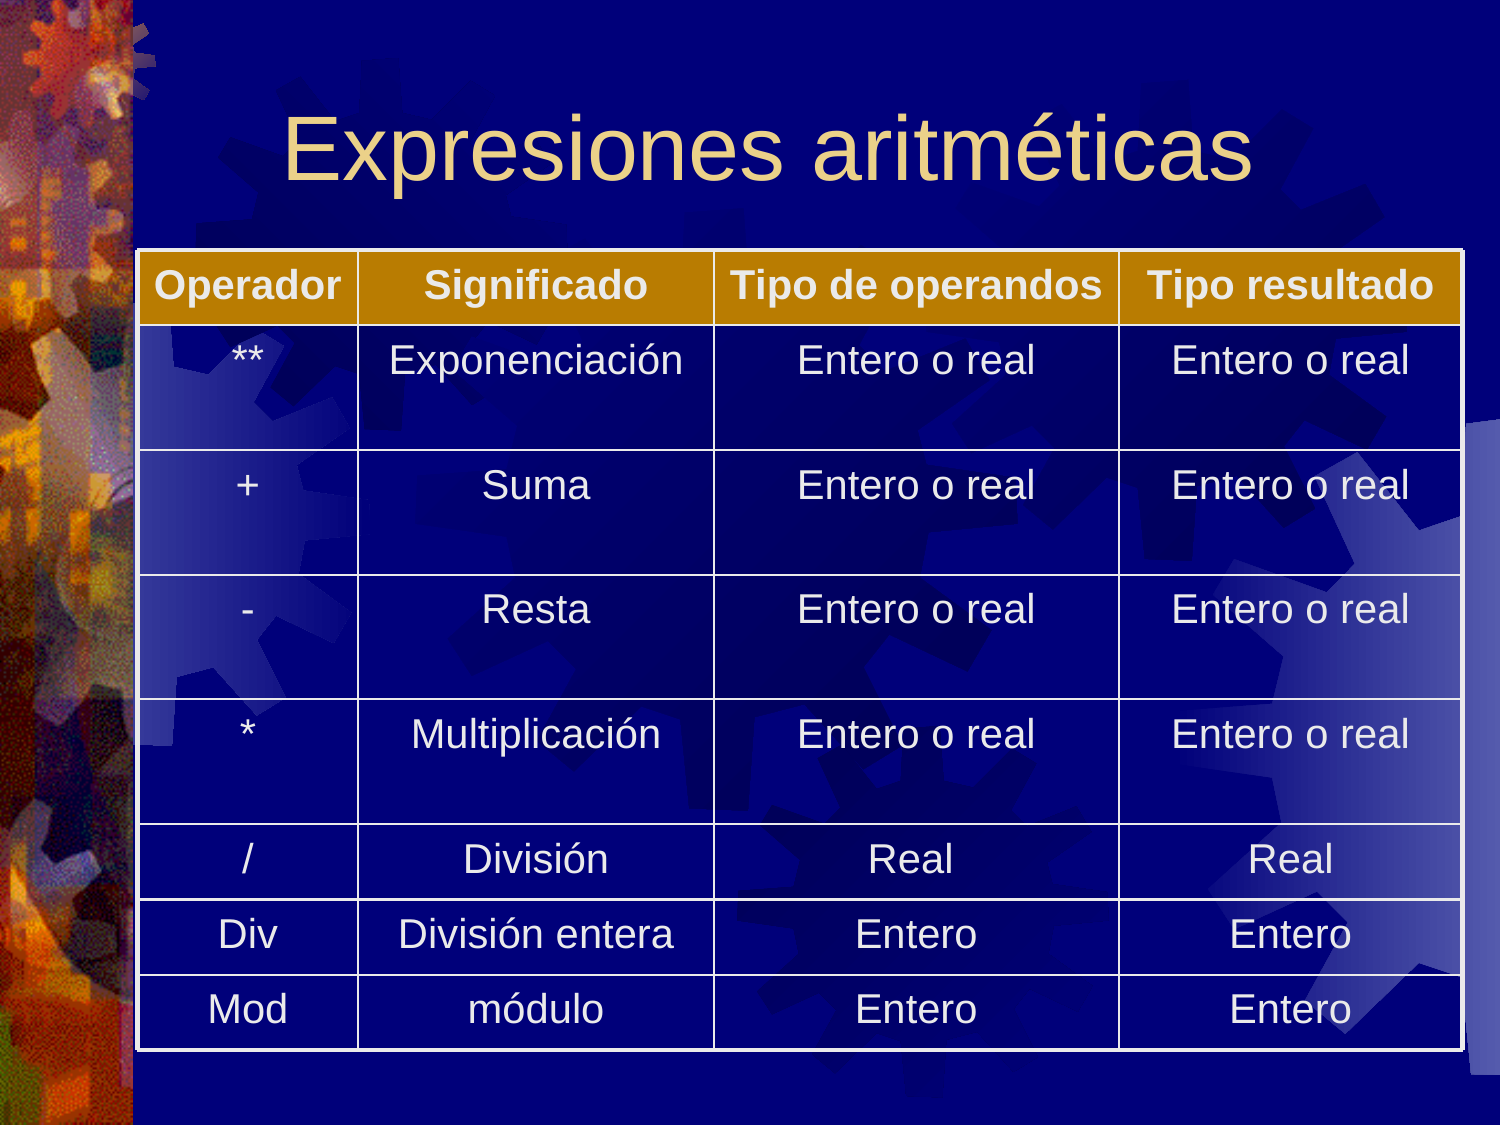

# Expresiones aritméticas
Operador
Significado
Tipo de operandos
Tipo resultado
**
Exponenciación
Entero o real
Entero o real
+
Suma
Entero o real
Entero o real
-
Resta
Entero o real
Entero o real
*
Multiplicación
Entero o real
Entero o real
/
División
Real
Real
Div
División entera
Entero
Entero
Mod
módulo
Entero
Entero